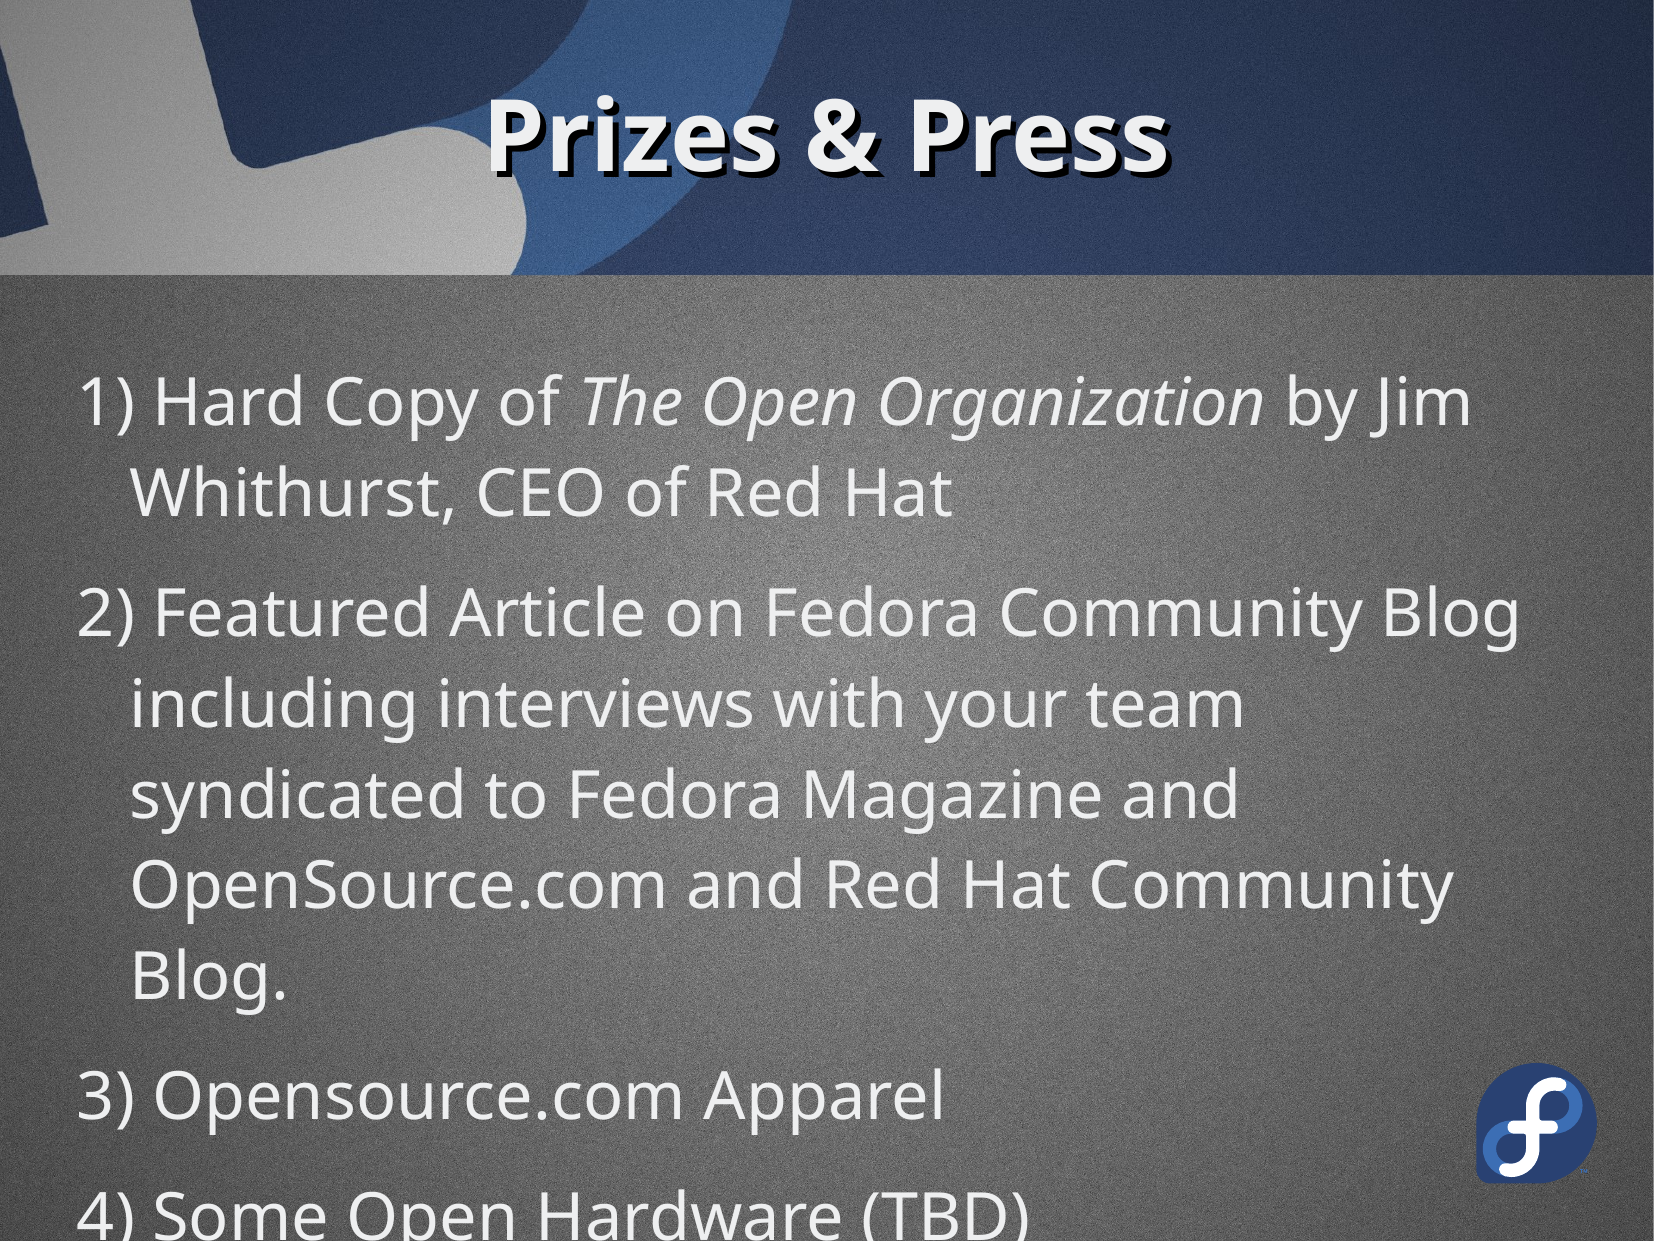

# Prizes & Press
 Hard Copy of The Open Organization by Jim Whithurst, CEO of Red Hat
 Featured Article on Fedora Community Blog including interviews with your team syndicated to Fedora Magazine and OpenSource.com and Red Hat Community Blog.
 Opensource.com Apparel
 Some Open Hardware (TBD)